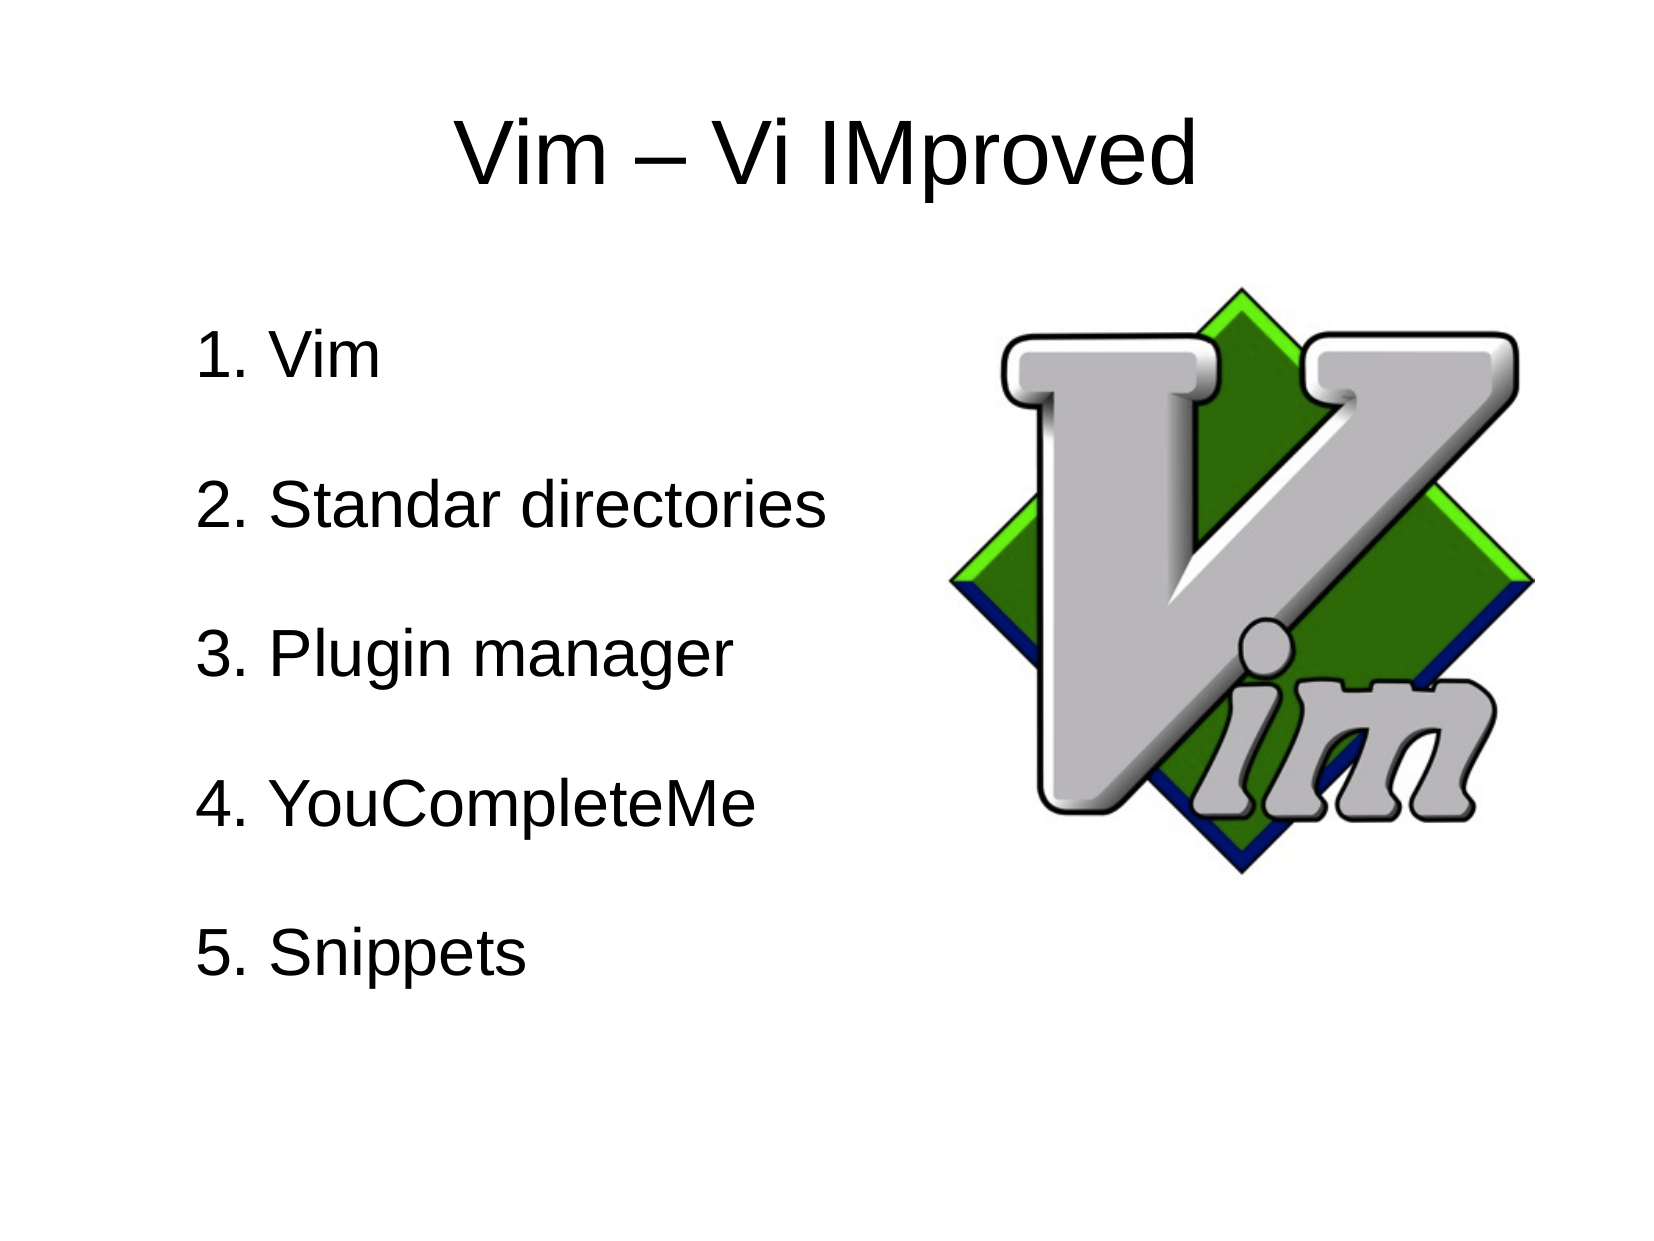

# Vim – Vi IMproved
1. Vim
2. Standar directories
3. Plugin manager
4. YouCompleteMe
5. Snippets